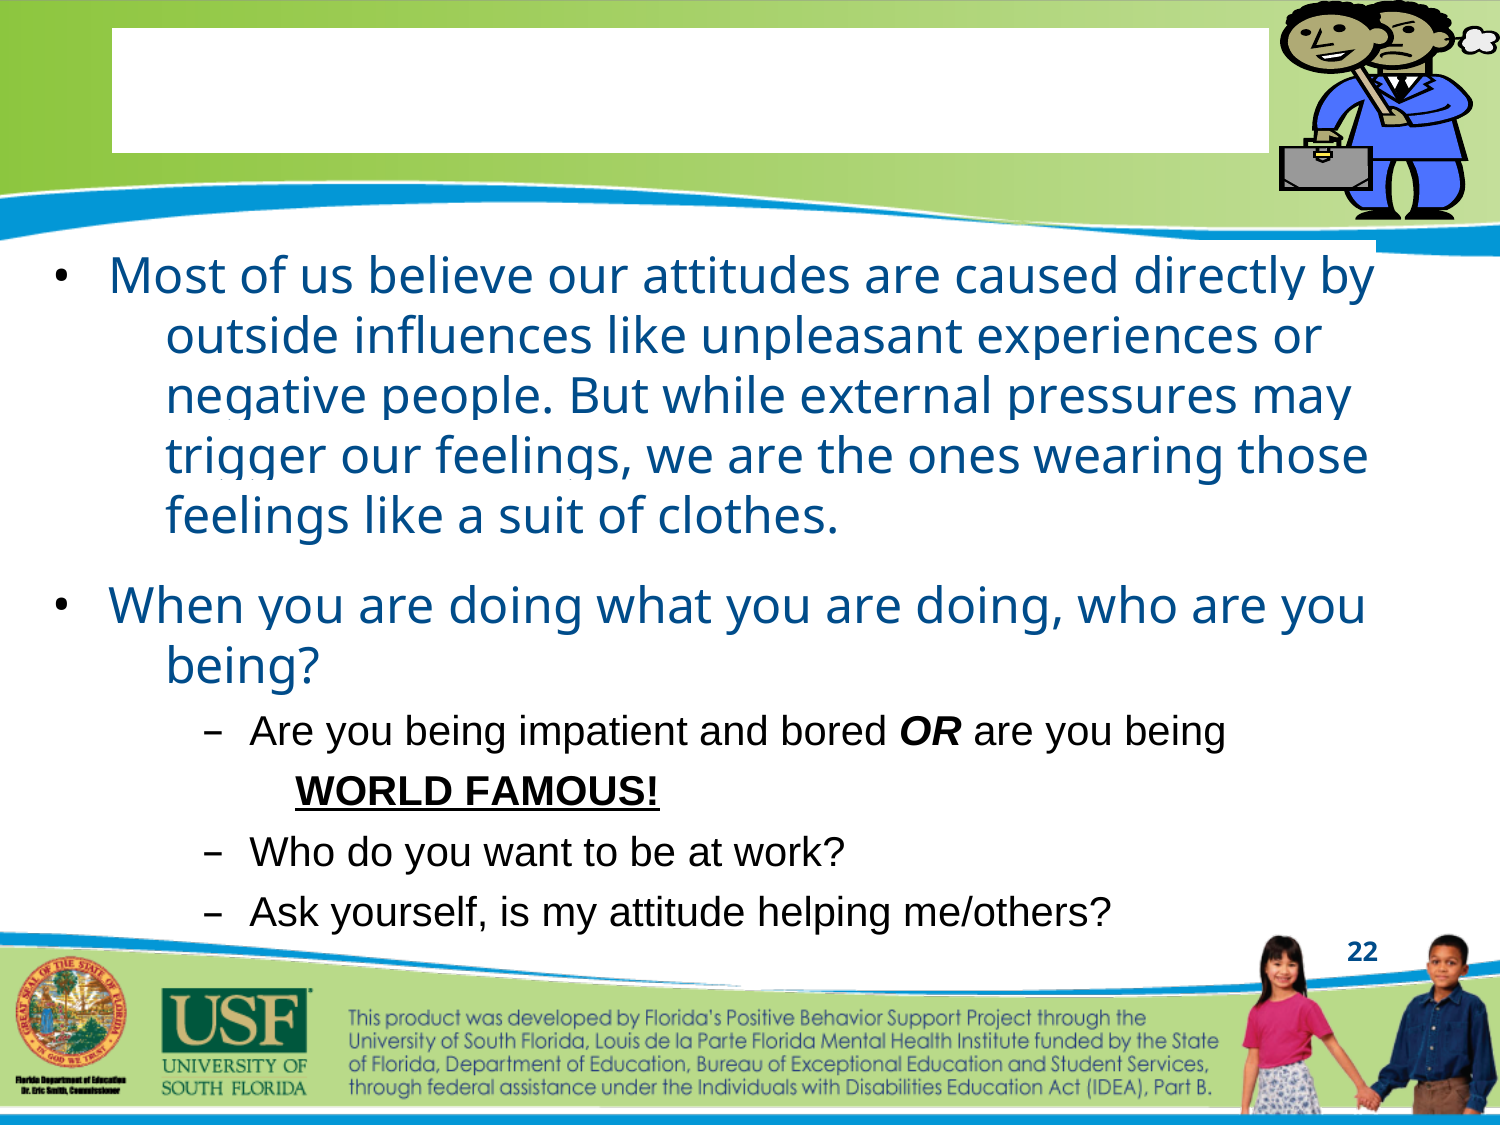

# CHOOSE YOUR ATTITUDE!
Most of us believe our attitudes are caused directly by outside influences like unpleasant experiences or negative people. But while external pressures may trigger our feelings, we are the ones wearing those feelings like a suit of clothes.
When you are doing what you are doing, who are you being?
Are you being impatient and bored OR are you being
 WORLD FAMOUS!
Who do you want to be at work?
Ask yourself, is my attitude helping me/others?